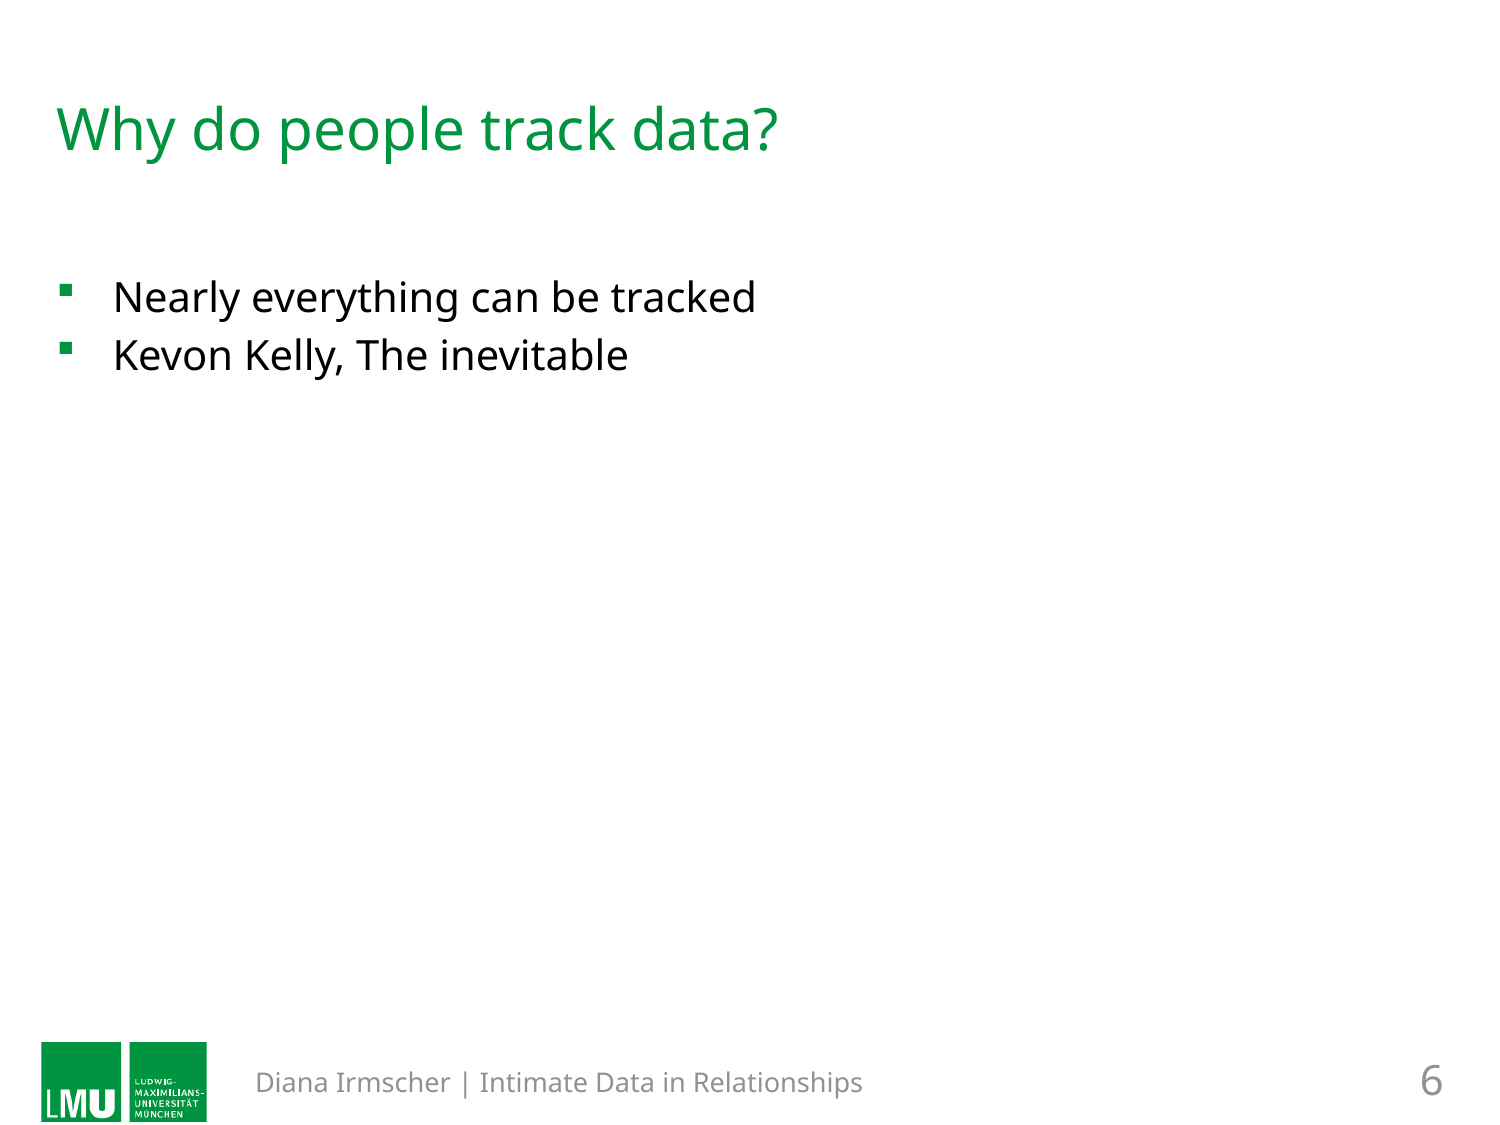

Why do people track data?
# Nearly everything can be tracked
Kevon Kelly, The inevitable
Diana Irmscher | Intimate Data in Relationships